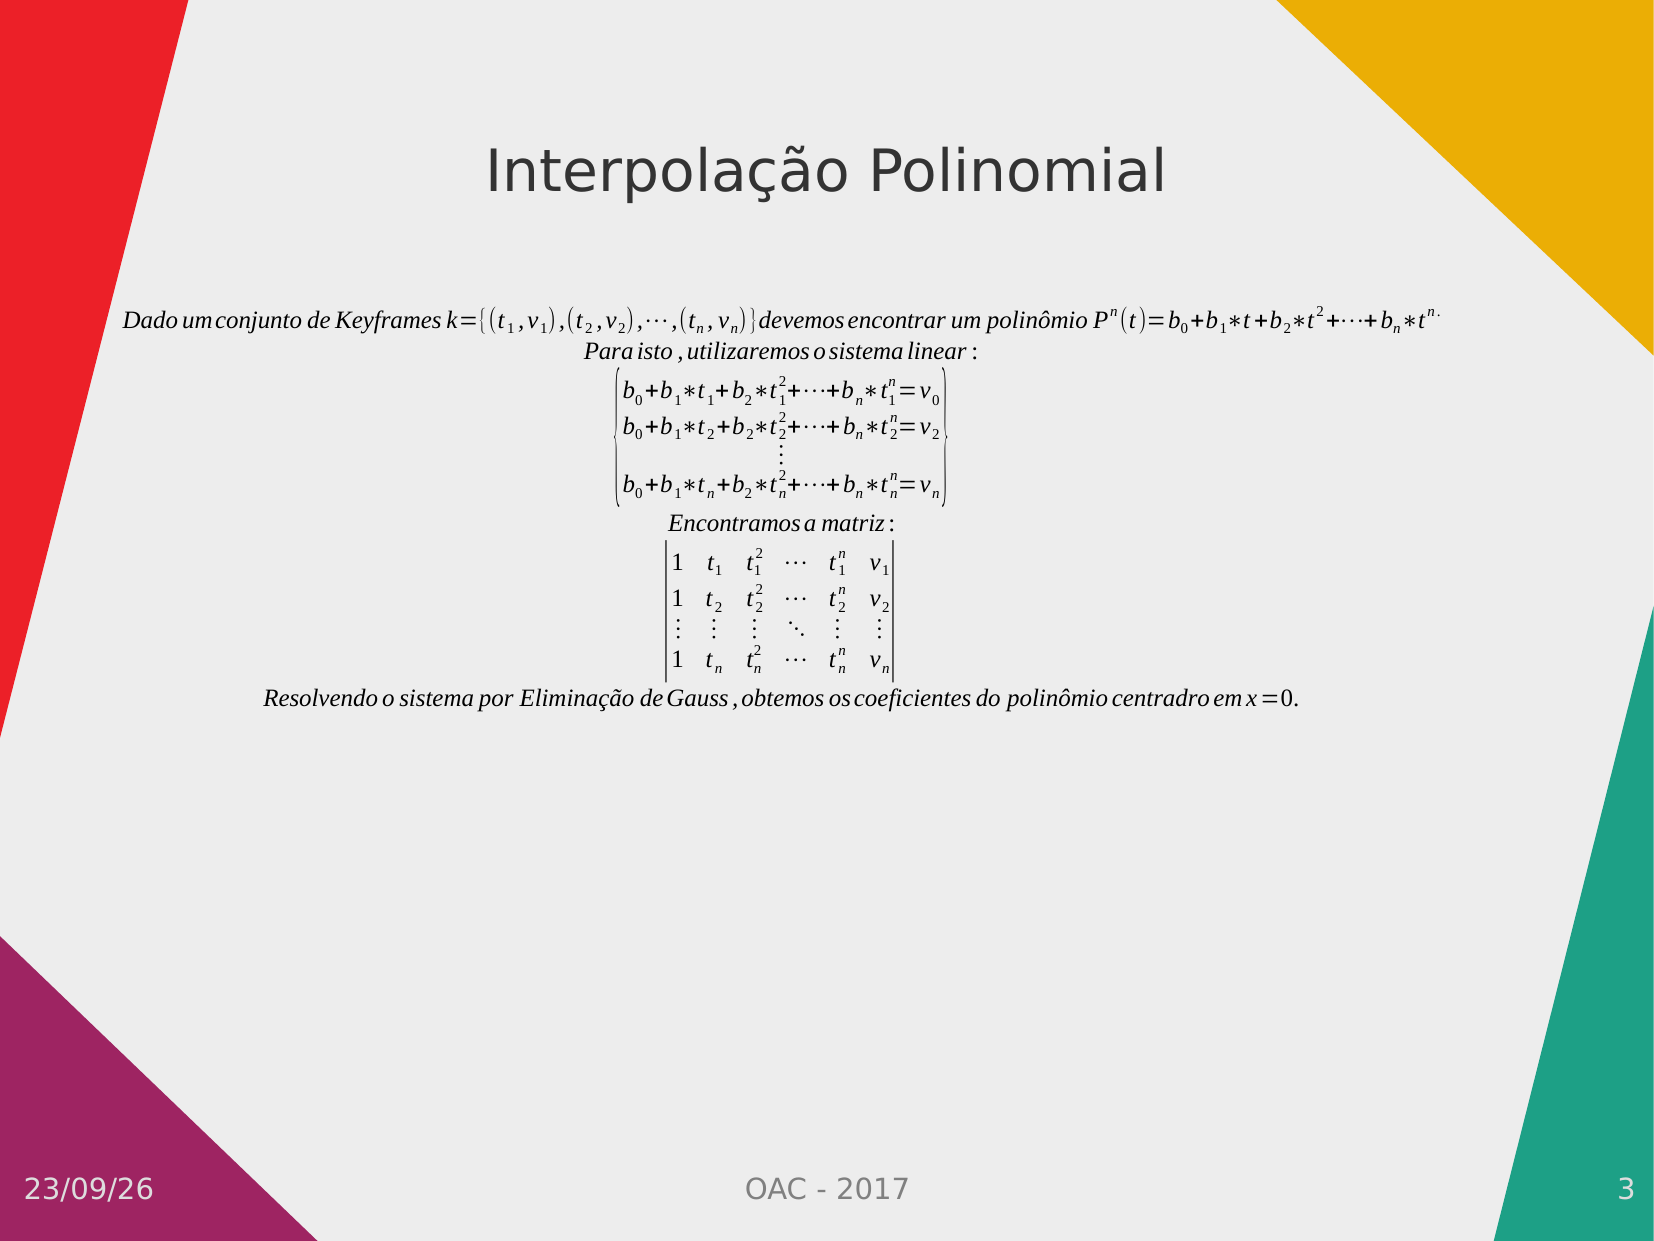

# Interpolação Polinomial
OAC - 2017
3